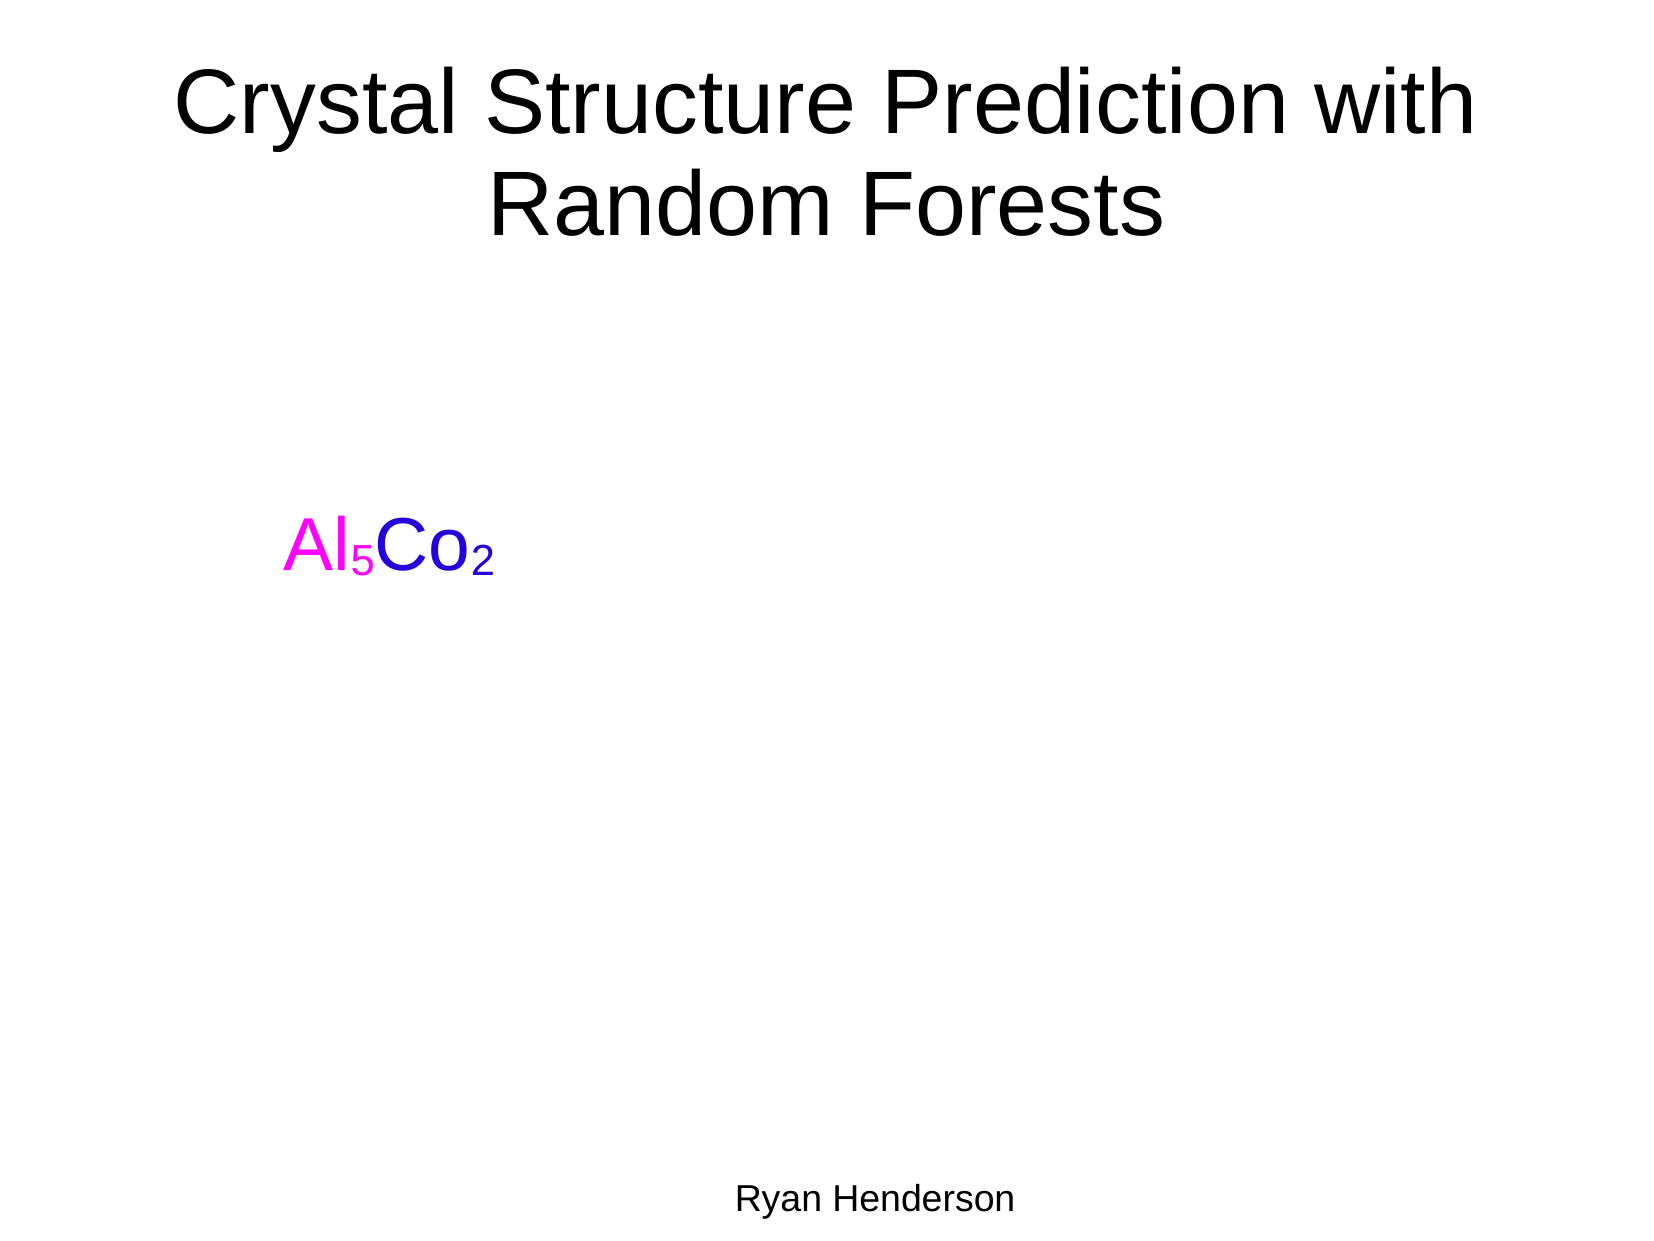

# Crystal Structure Prediction with Random Forests
Al5Co2
Ryan Henderson